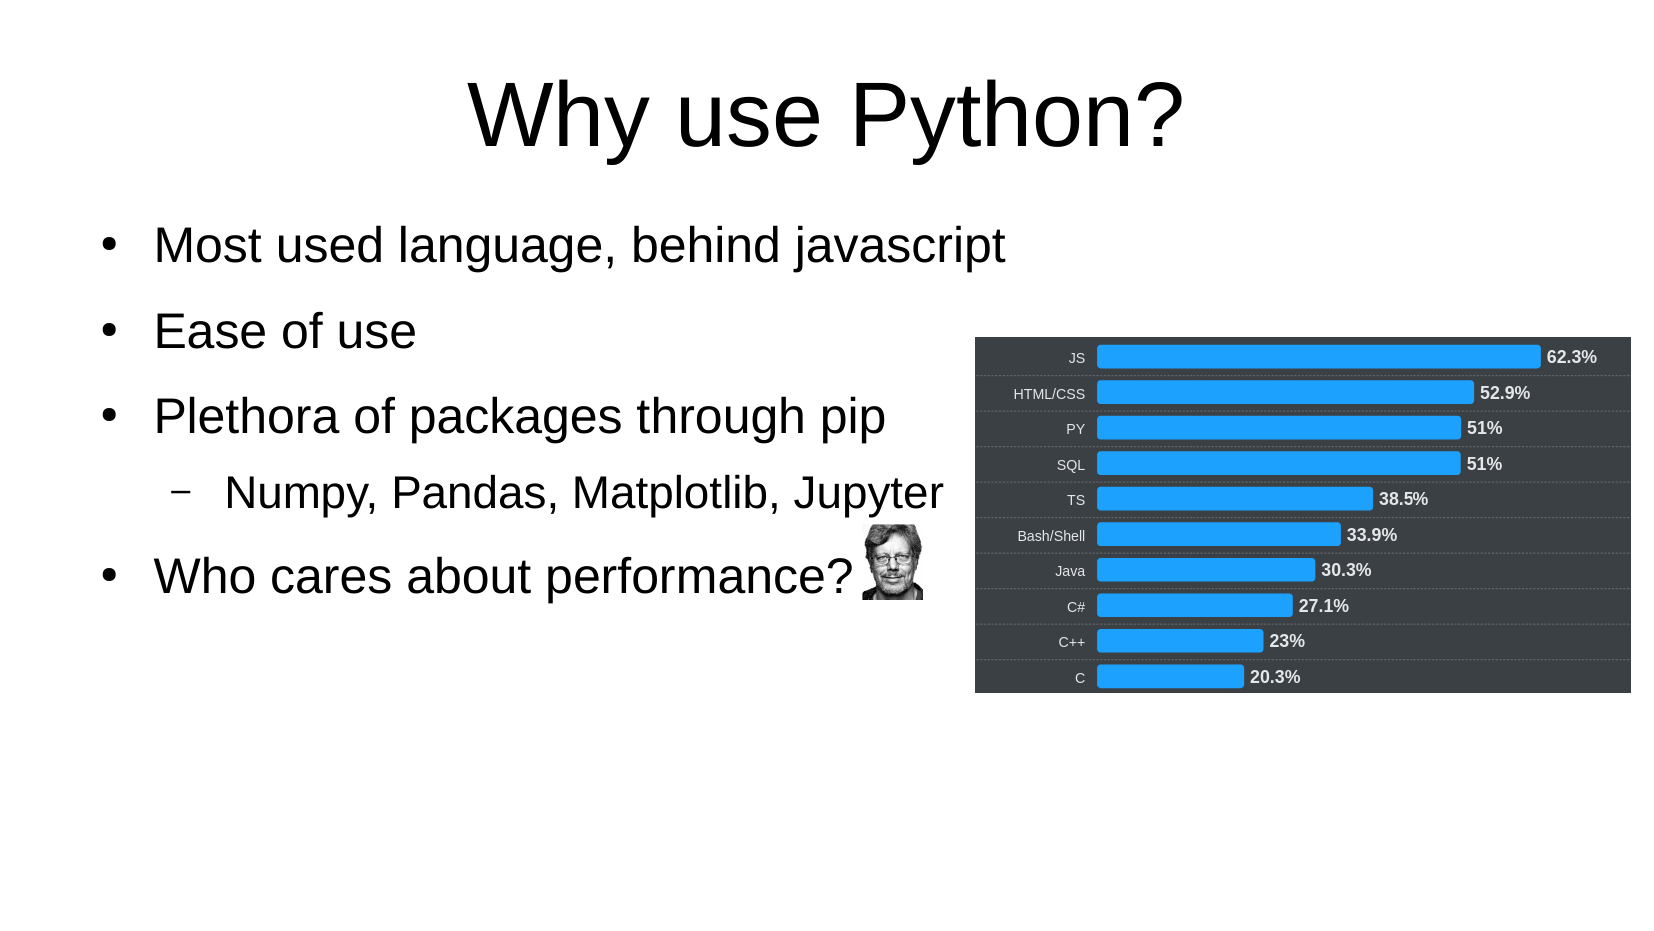

# Why use Python?
Most used language, behind javascript
Ease of use
Plethora of packages through pip
Numpy, Pandas, Matplotlib, Jupyter
Who cares about performance?